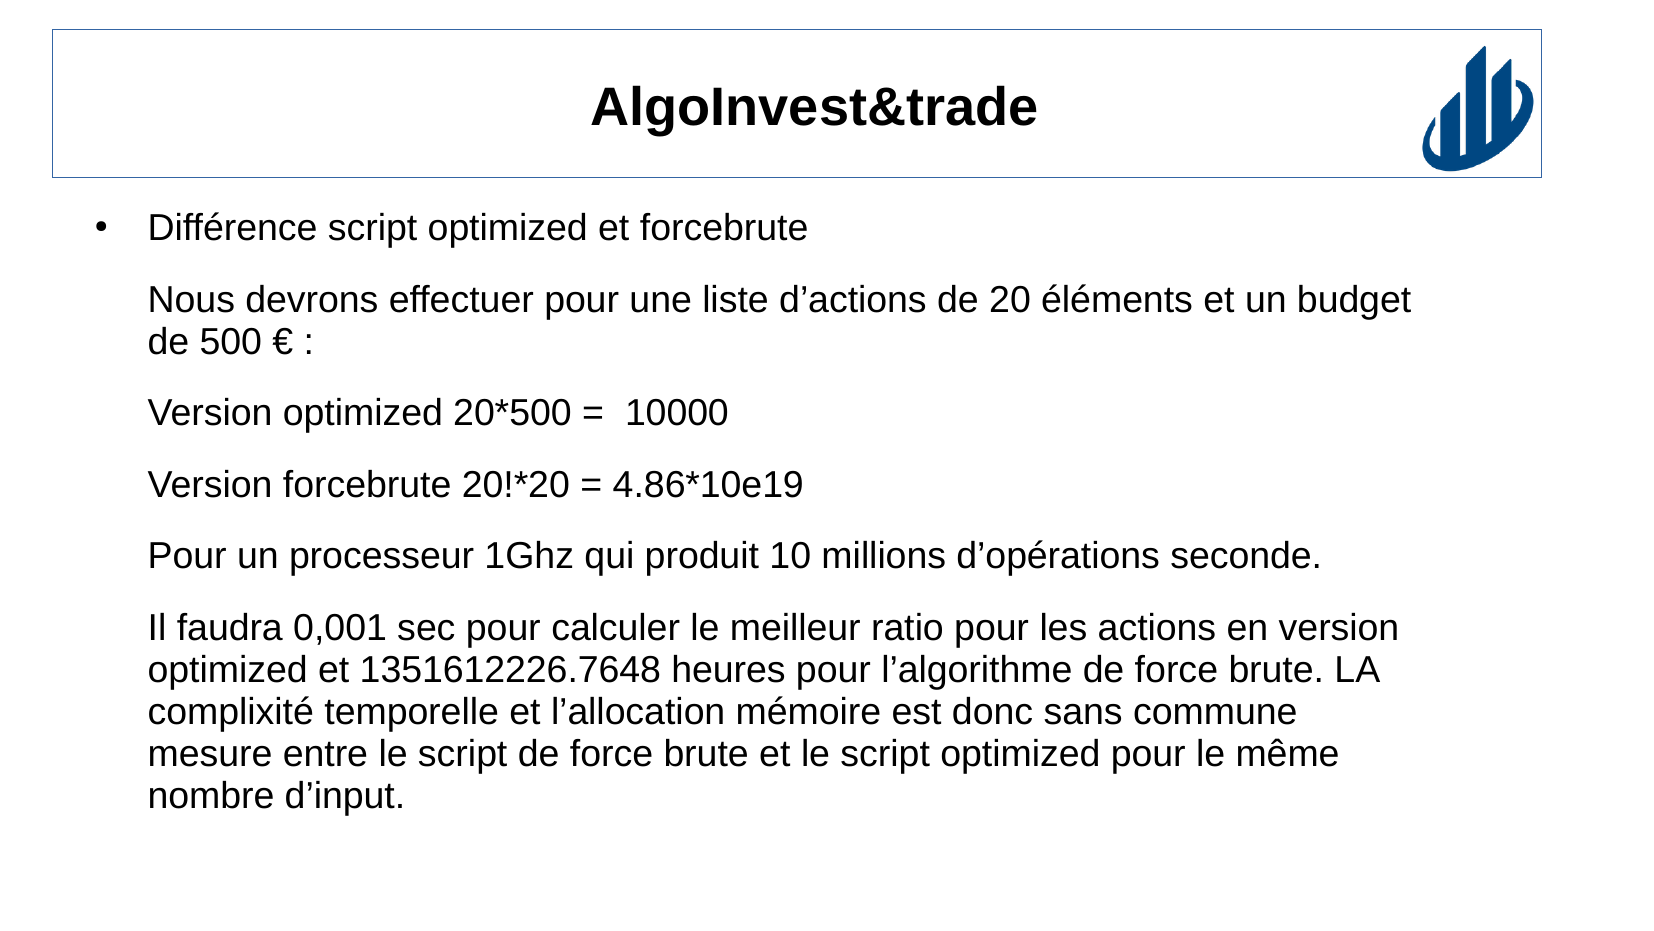

AlgoInvest&trade
# Différence script optimized et forcebrute
Nous devrons effectuer pour une liste d’actions de 20 éléments et un budget de 500 € :
Version optimized 20*500 = 10000
Version forcebrute 20!*20 = 4.86*10e19
Pour un processeur 1Ghz qui produit 10 millions d’opérations seconde.
Il faudra 0,001 sec pour calculer le meilleur ratio pour les actions en version optimized et 1351612226.7648 heures pour l’algorithme de force brute. LA complixité temporelle et l’allocation mémoire est donc sans commune mesure entre le script de force brute et le script optimized pour le même nombre d’input.